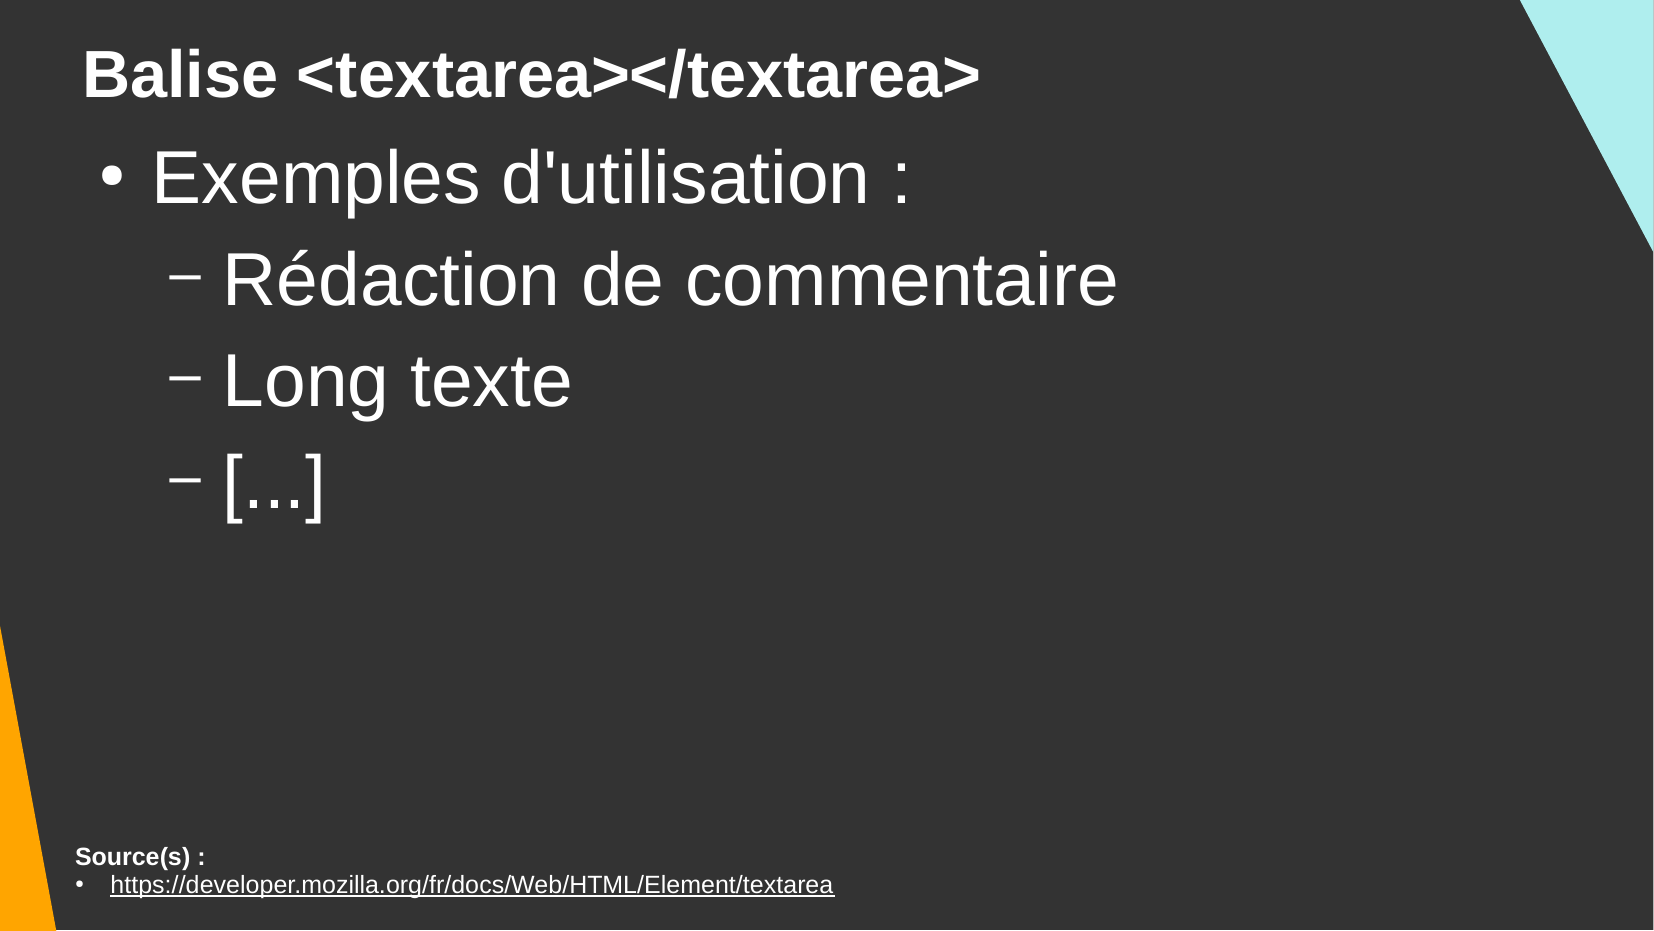

# Balise <textarea></textarea>
Exemples d'utilisation :
Rédaction de commentaire
Long texte
[...]
Source(s) :
https://developer.mozilla.org/fr/docs/Web/HTML/Element/textarea